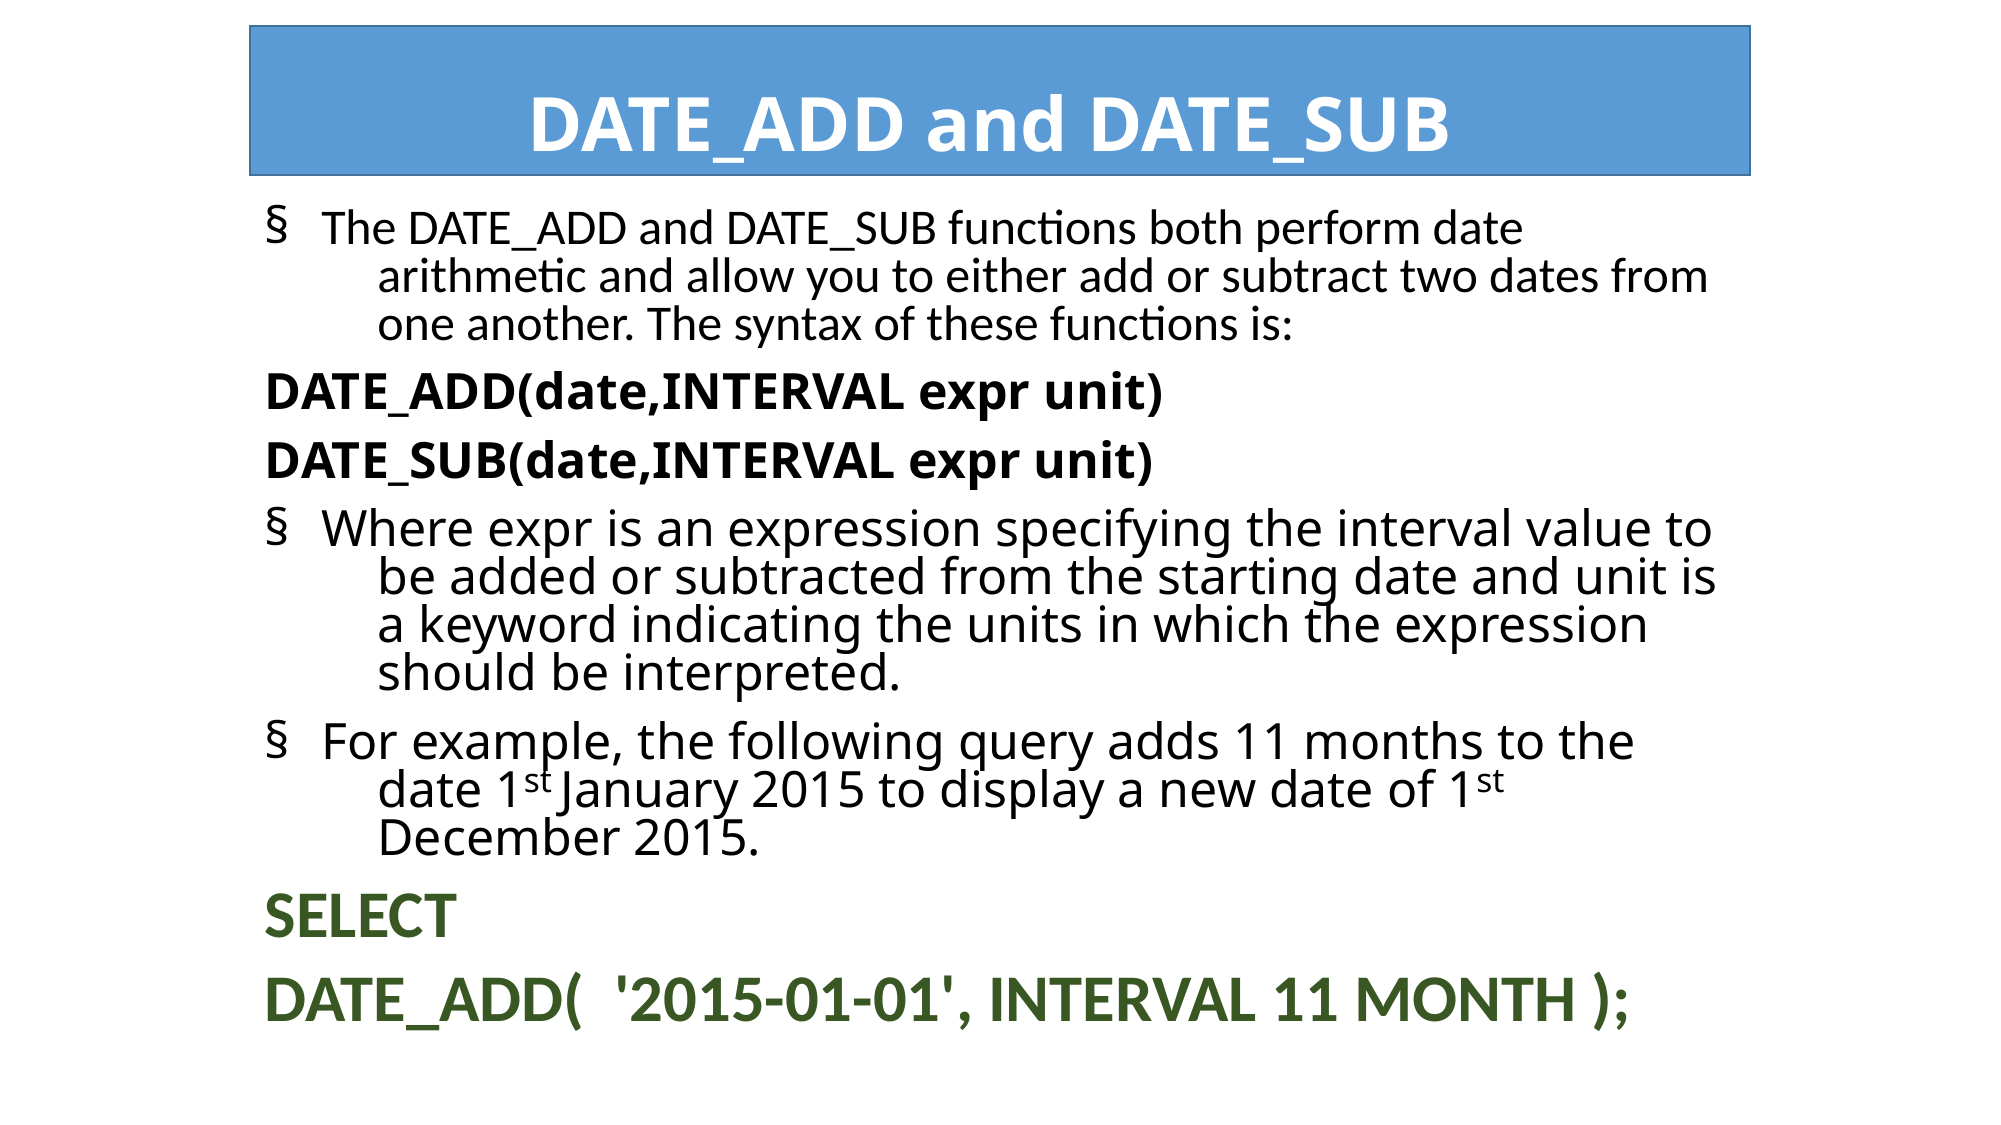

# DATE_ADD and DATE_SUB
The DATE_ADD and DATE_SUB functions both perform date arithmetic and allow you to either add or subtract two dates from one another. The syntax of these functions is:
DATE_ADD(date,INTERVAL expr unit)
DATE_SUB(date,INTERVAL expr unit)
Where expr is an expression specifying the interval value to be added or subtracted from the starting date and unit is a keyword indicating the units in which the expression should be interpreted.
For example, the following query adds 11 months to the date 1st January 2015 to display a new date of 1st December 2015.
SELECT
DATE_ADD( '2015-01-01', INTERVAL 11 MONTH );